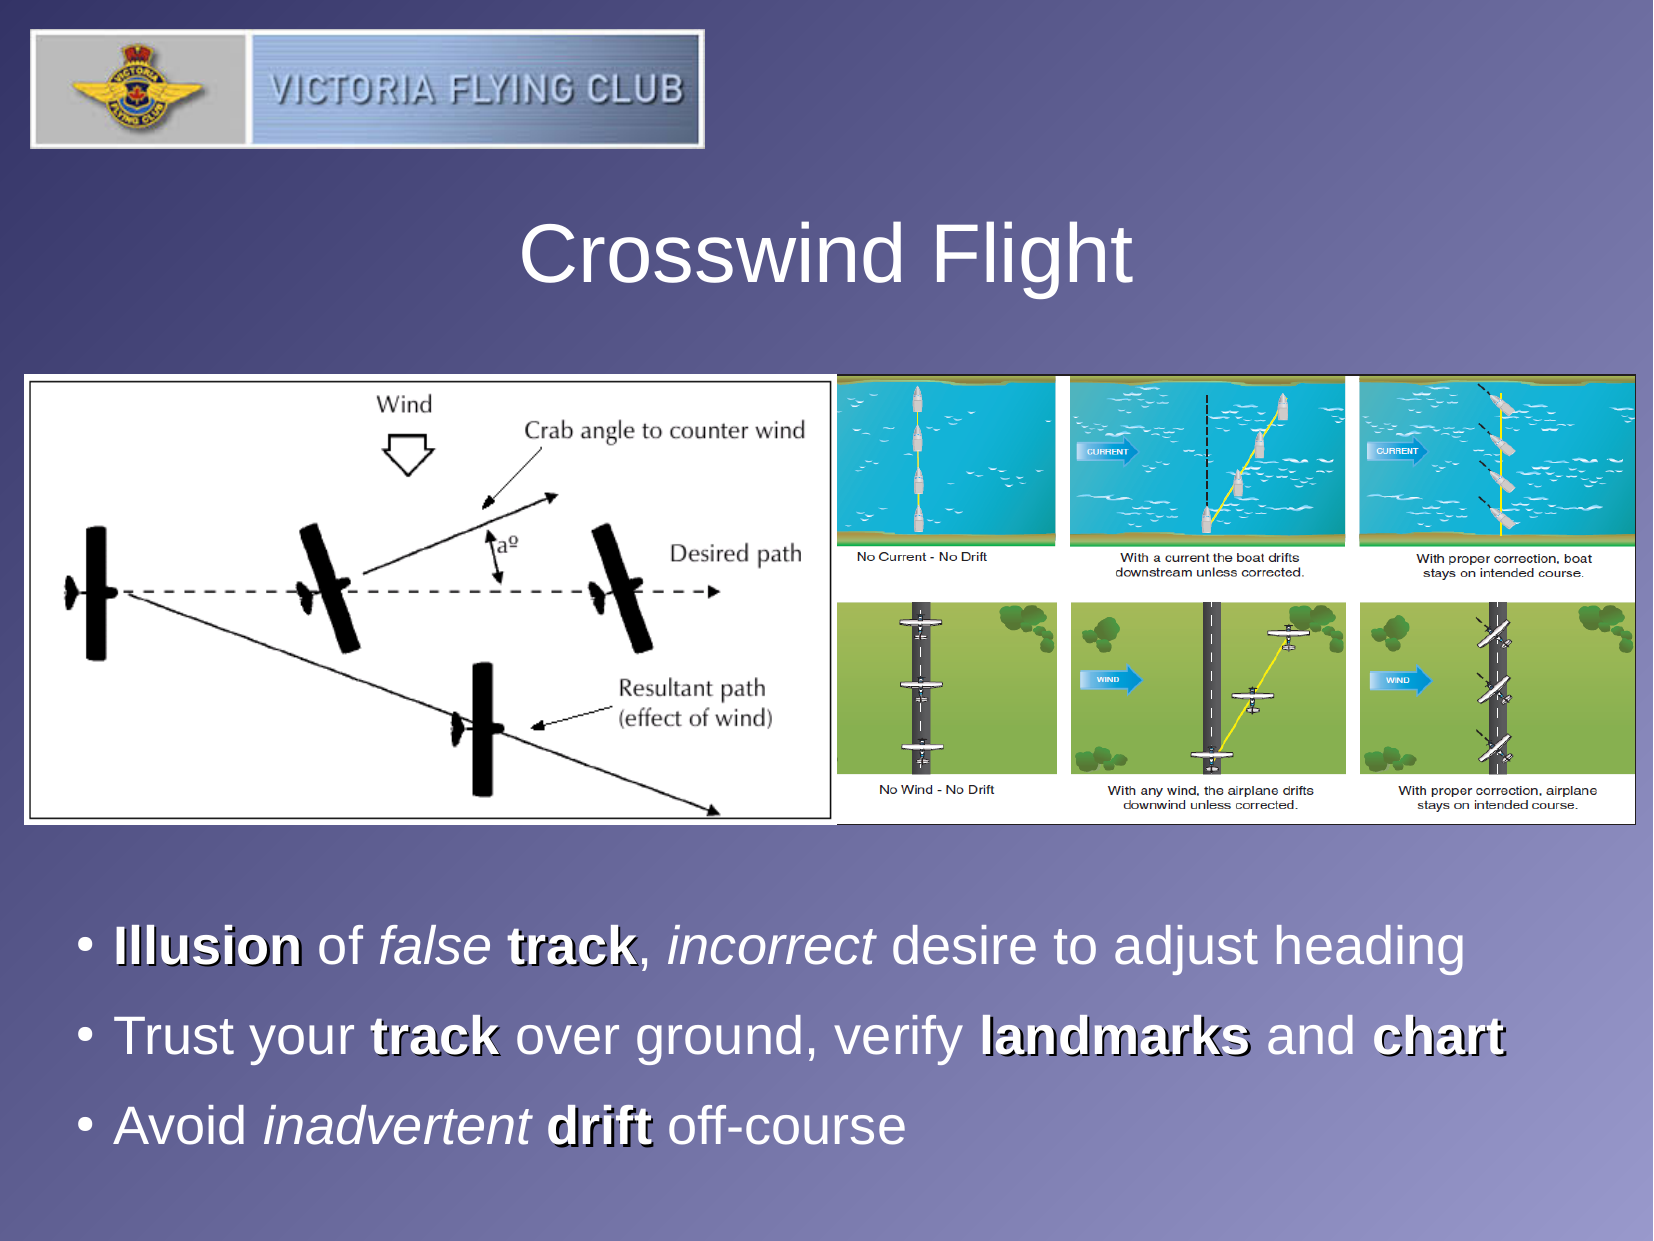

# Crosswind Flight
Illusion of false track, incorrect desire to adjust heading
Trust your track over ground, verify landmarks and chart
Avoid inadvertent drift off-course